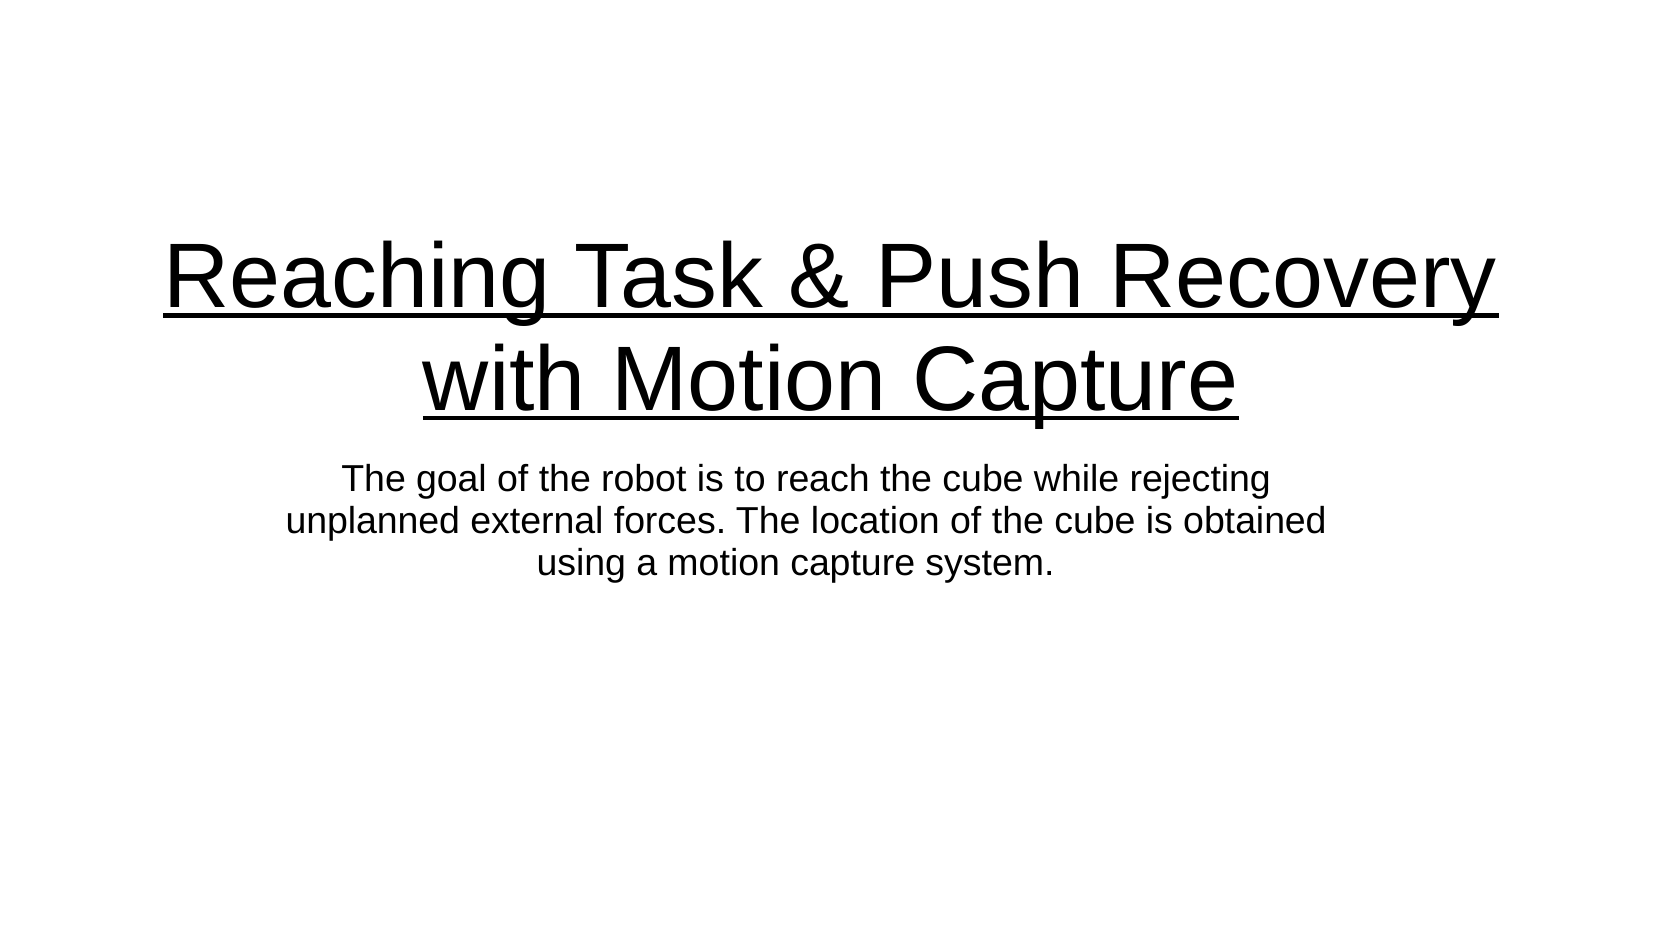

# Reaching Task & Push Recovery with Motion Capture
The goal of the robot is to reach the cube while rejecting unplanned external forces. The location of the cube is obtained using a motion capture system.